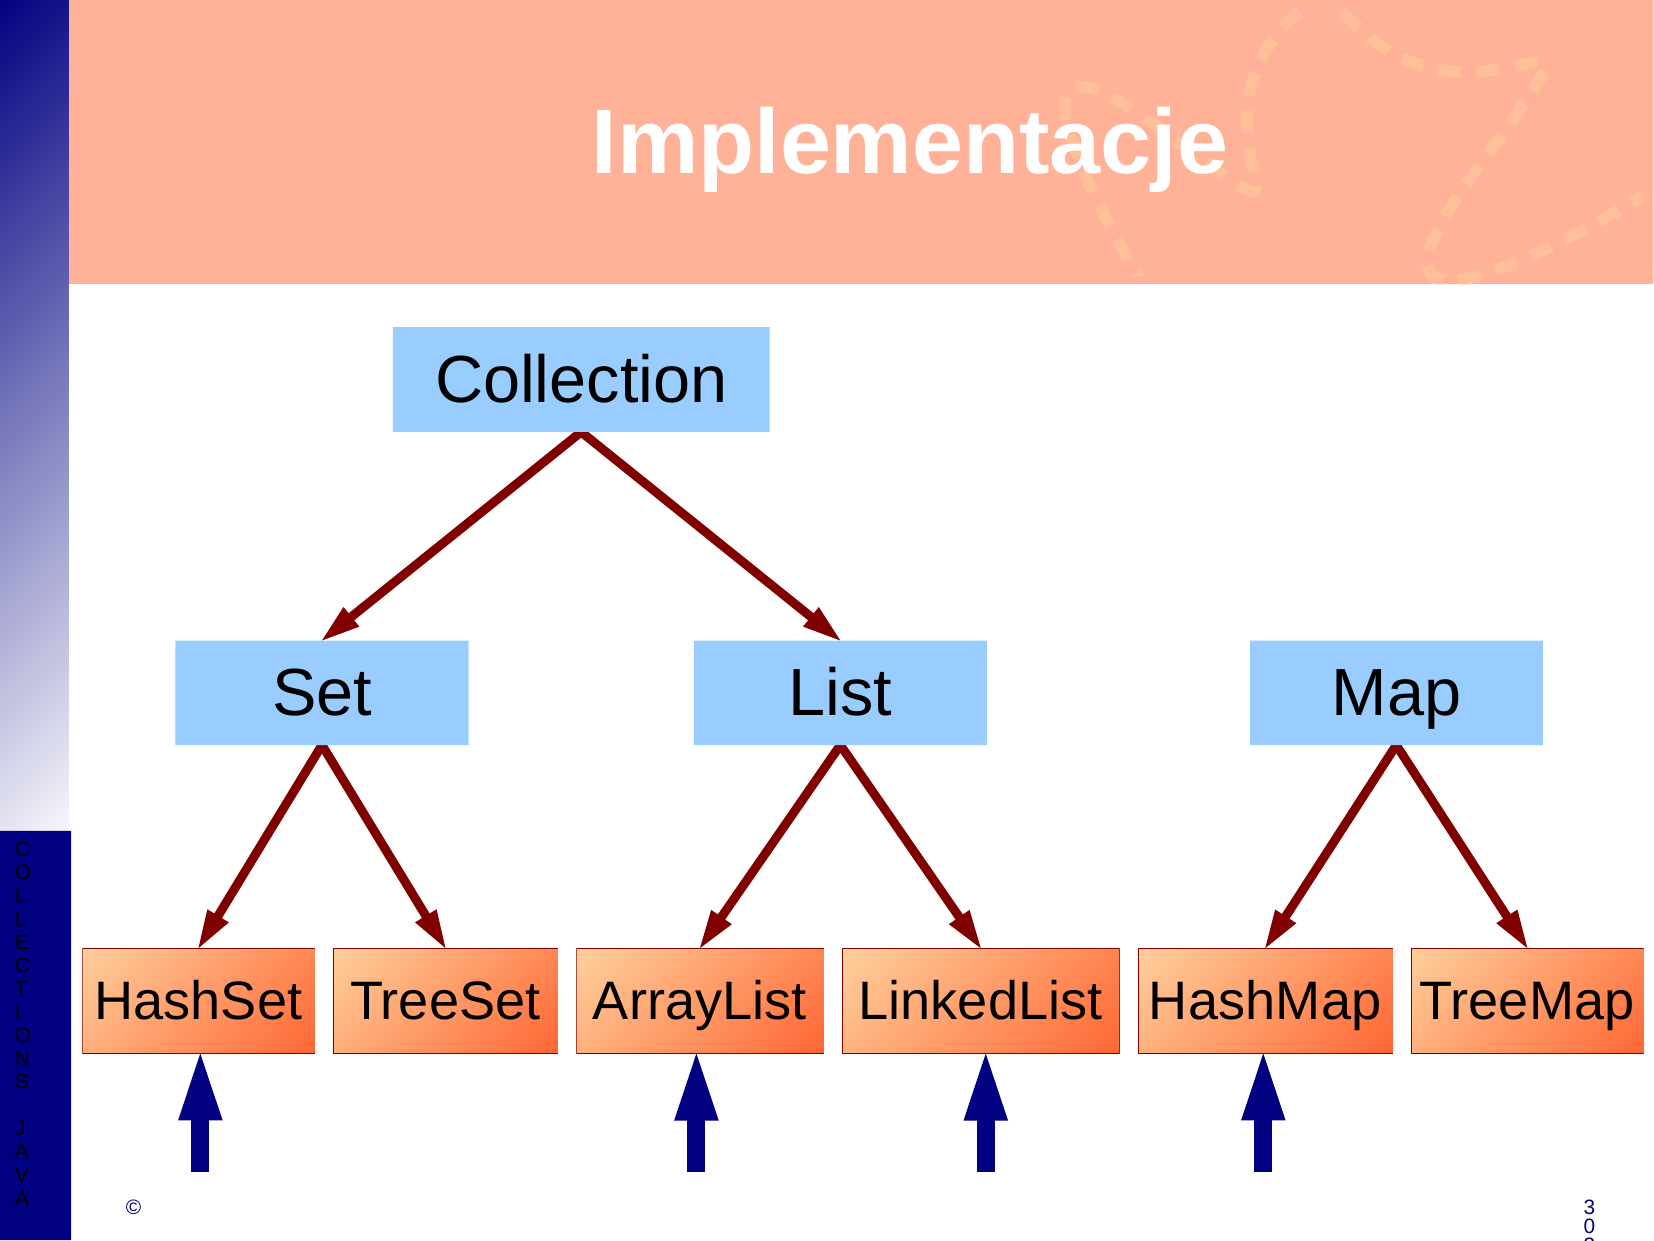

# Implementacje
Collection
Set
List
Map
C
O
L
L
E
C
T
I
O
N
S
J
A
V
A
HashSet
TreeSet
ArrayList
LinkedList
HashMap
TreeMap